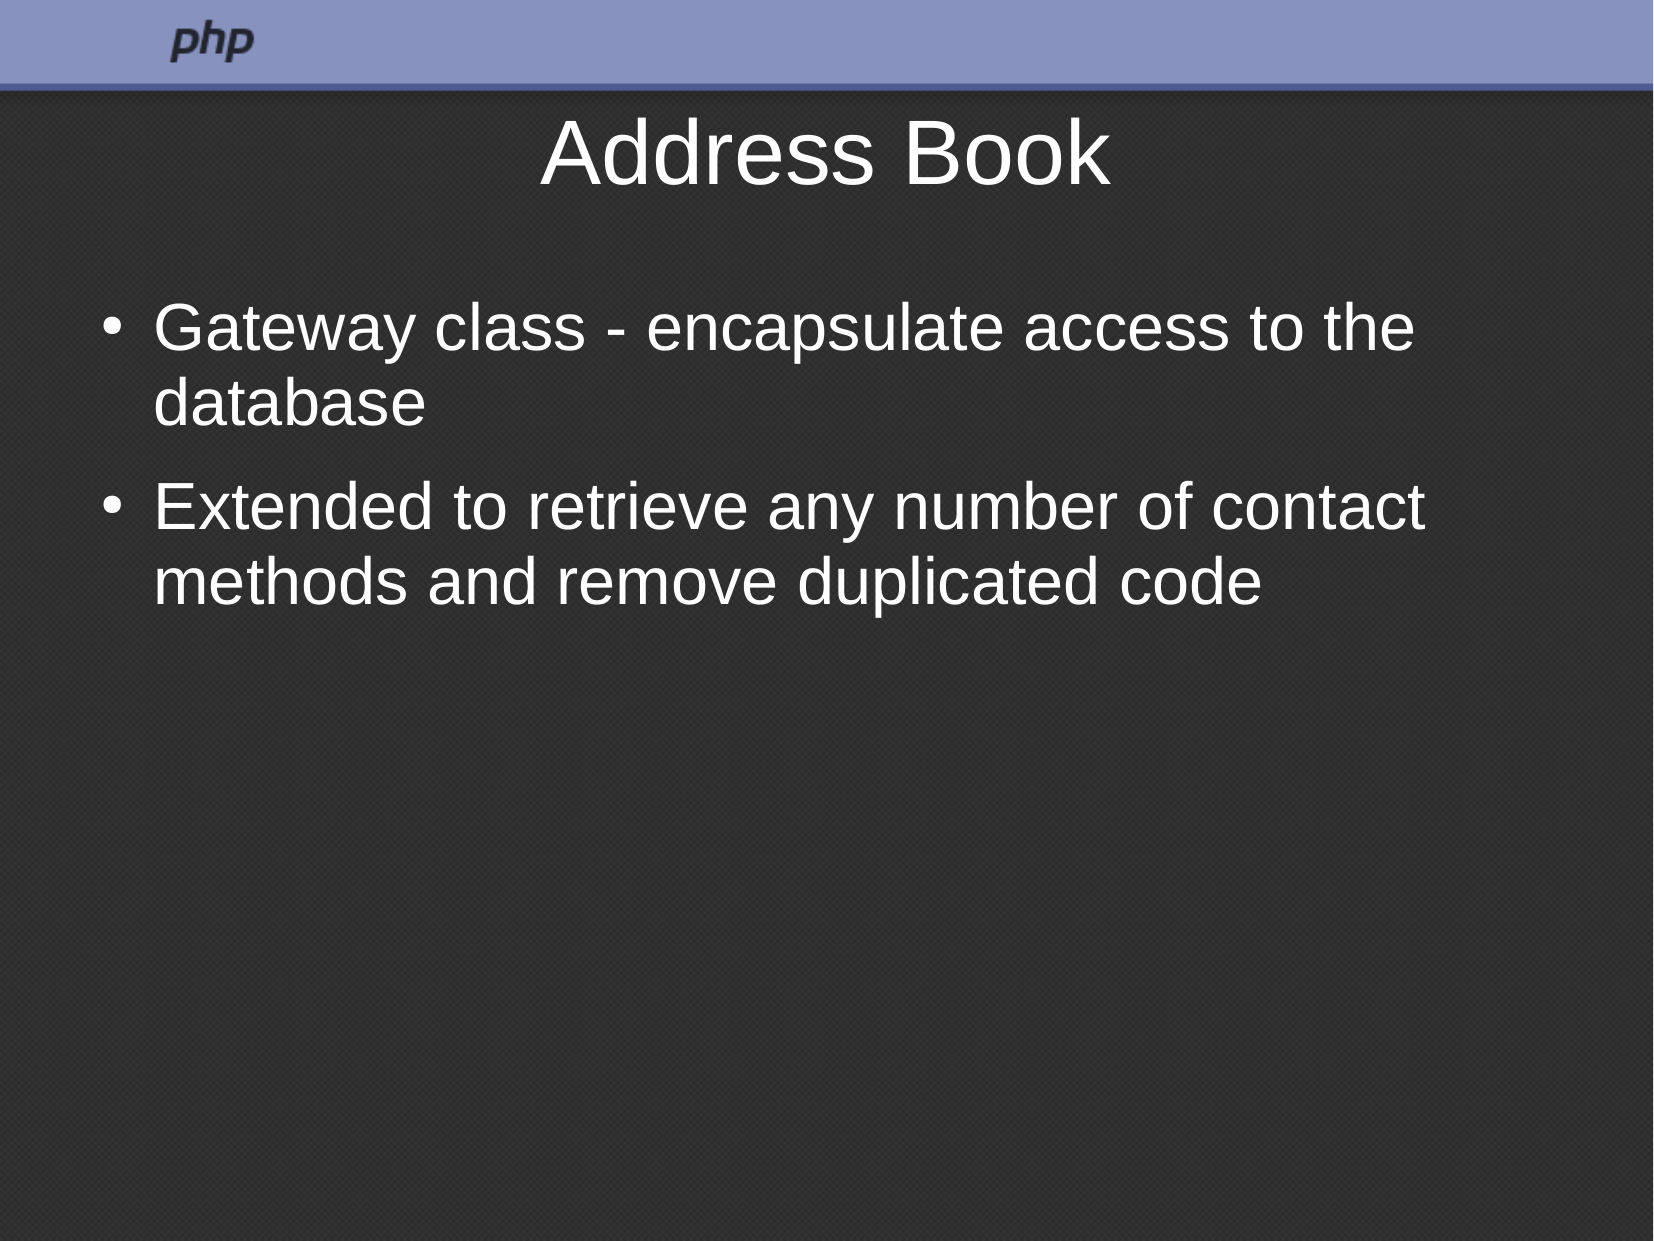

# Address Book
Gateway class - encapsulate access to the database
Extended to retrieve any number of contact methods and remove duplicated code